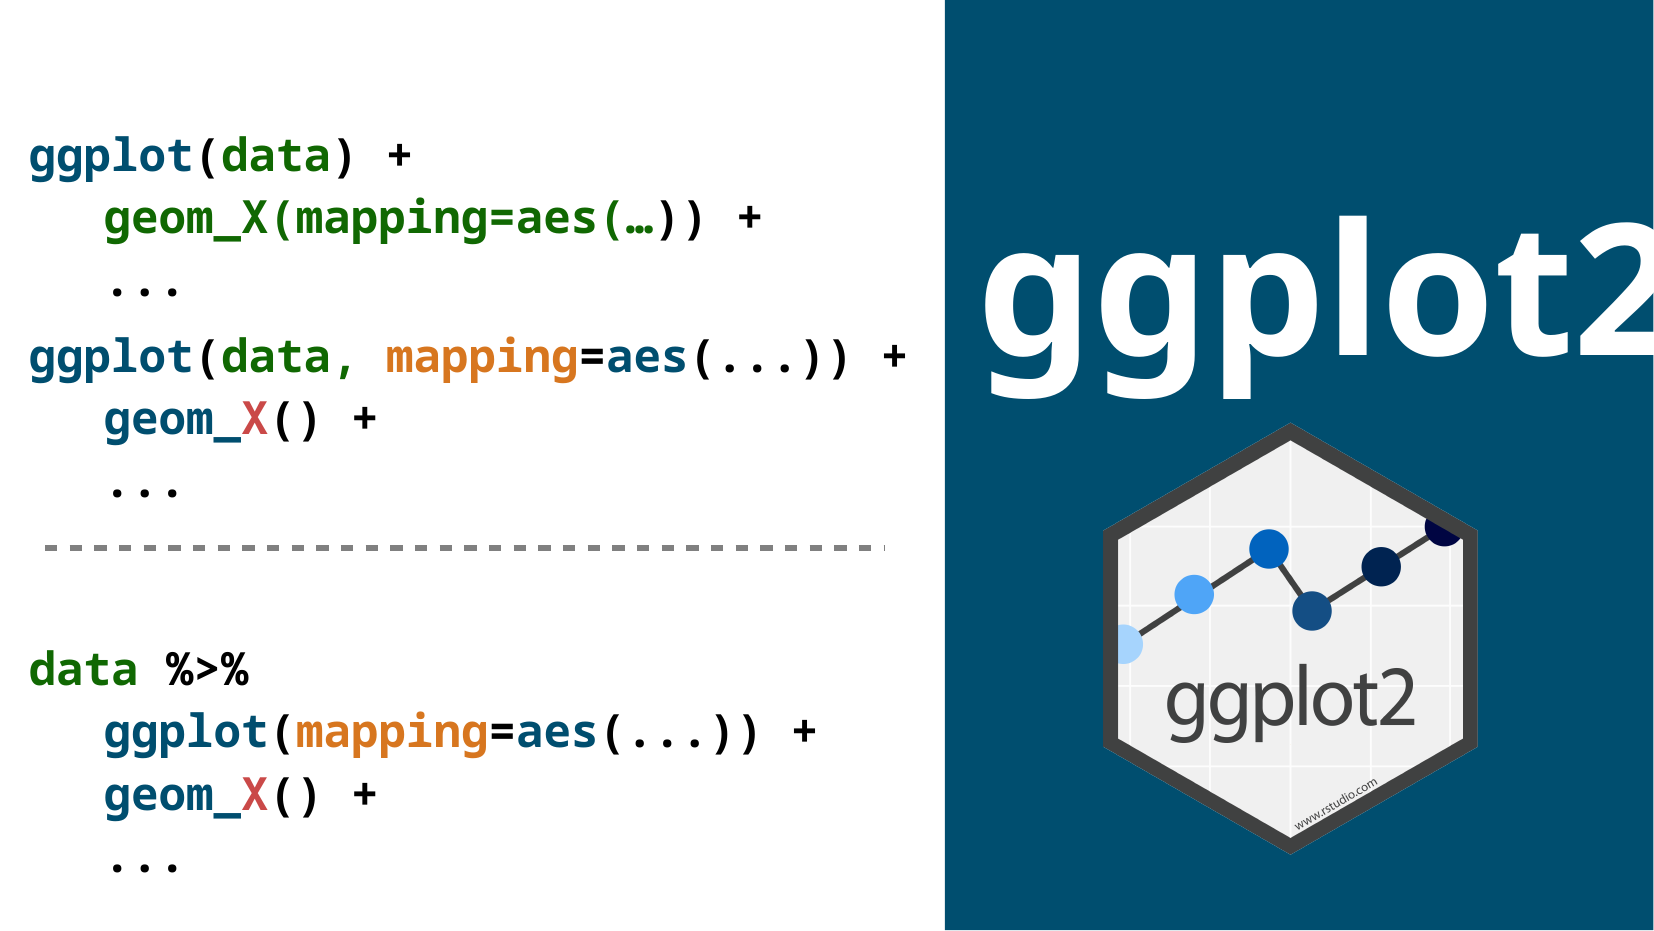

ggplot(data) +
	geom_X(mapping=aes(…)) +
	...
ggplot2
ggplot(data, mapping=aes(...)) +
	geom_X() +
	...
data %>%
	ggplot(mapping=aes(...)) +
	geom_X() +
	...